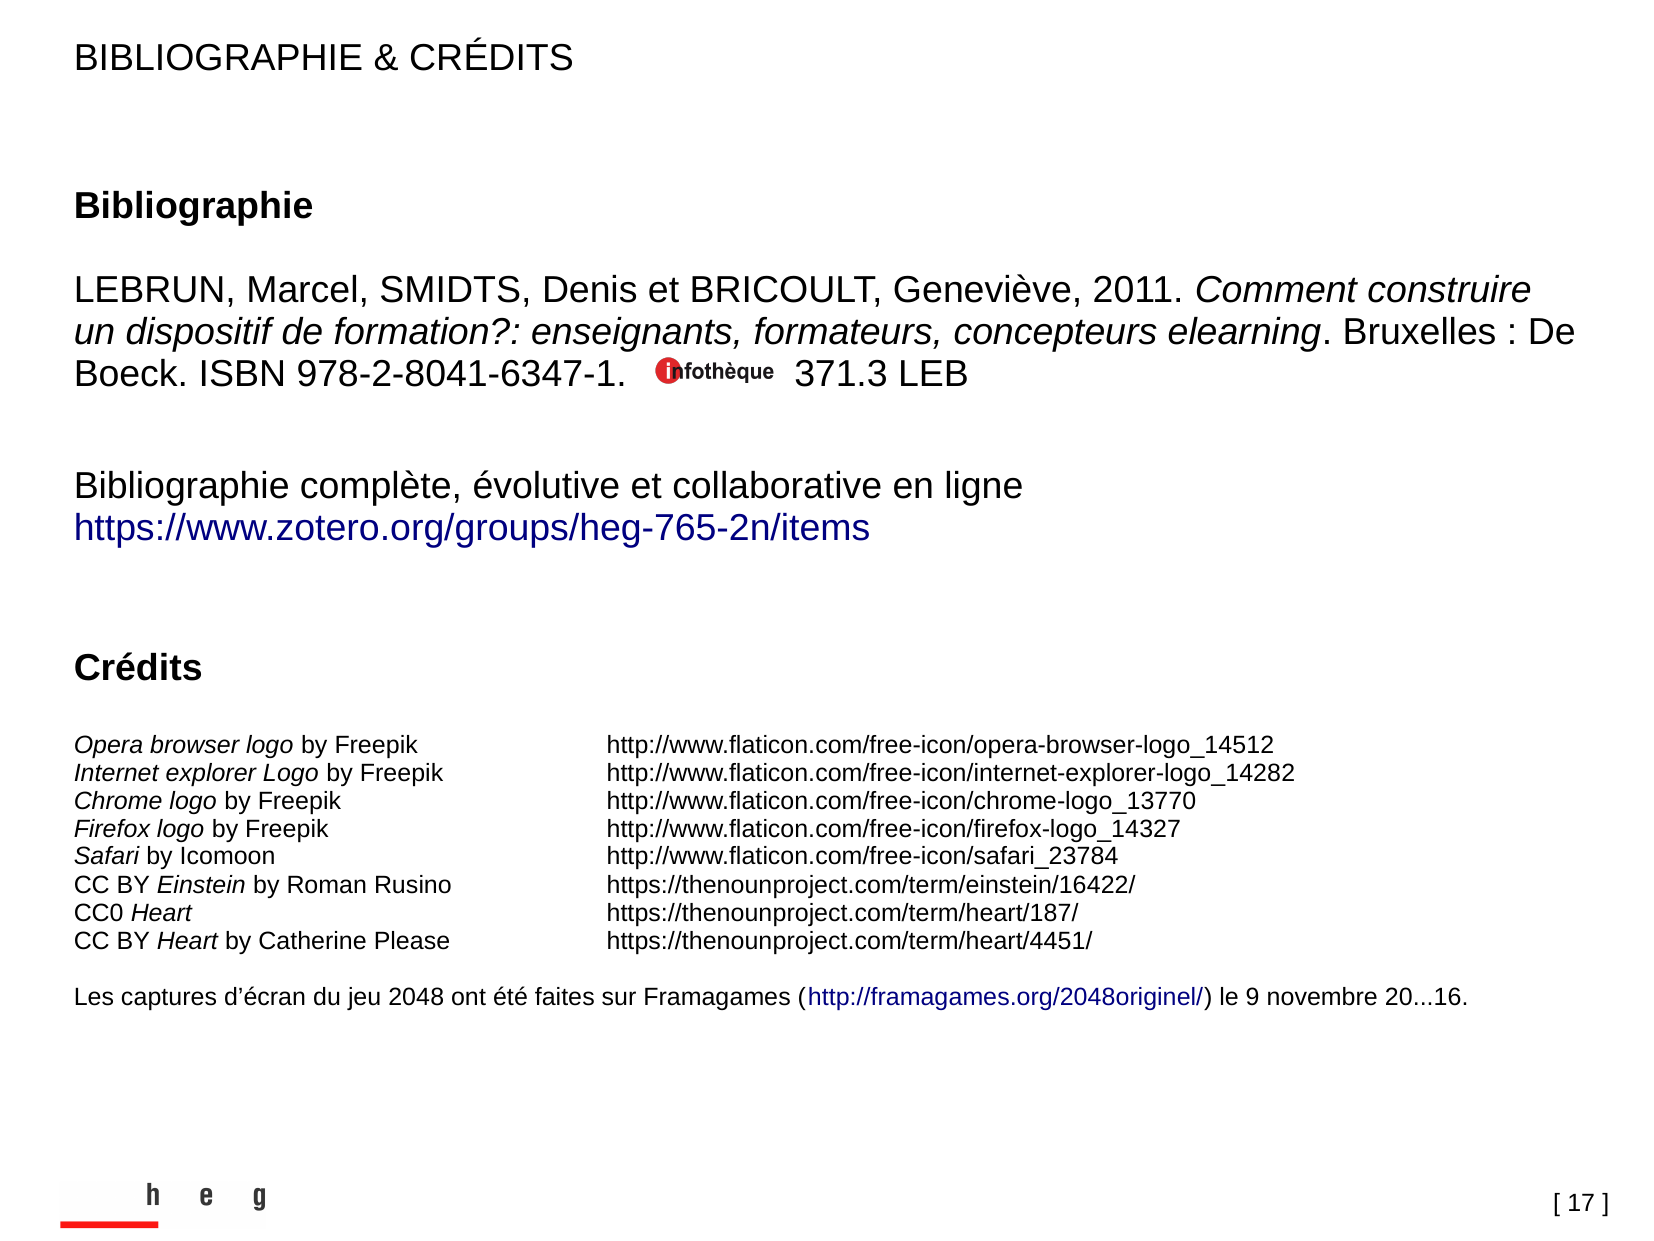

BIBLIOGRAPHIE & CRÉDITS
Bibliographie
LEBRUN, Marcel, SMIDTS, Denis et BRICOULT, Geneviève, 2011. Comment construire un dispositif de formation?: enseignants, formateurs, concepteurs elearning. Bruxelles : De Boeck. ISBN 978-2-8041-6347-1. 371.3 LEB
Bibliographie complète, évolutive et collaborative en ligne
https://www.zotero.org/groups/heg-765-2n/items
Crédits
Opera browser logo by Freepik	http://www.flaticon.com/free-icon/opera-browser-logo_14512
Internet explorer Logo by Freepik	http://www.flaticon.com/free-icon/internet-explorer-logo_14282
Chrome logo by Freepik	http://www.flaticon.com/free-icon/chrome-logo_13770
Firefox logo by Freepik	http://www.flaticon.com/free-icon/firefox-logo_14327
Safari by Icomoon	http://www.flaticon.com/free-icon/safari_23784
CC BY Einstein by Roman Rusino	https://thenounproject.com/term/einstein/16422/
CC0 Heart 	https://thenounproject.com/term/heart/187/
CC BY Heart by Catherine Please	https://thenounproject.com/term/heart/4451/
Les captures d’écran du jeu 2048 ont été faites sur Framagames (http://framagames.org/2048originel/) le 9 novembre 20...16.